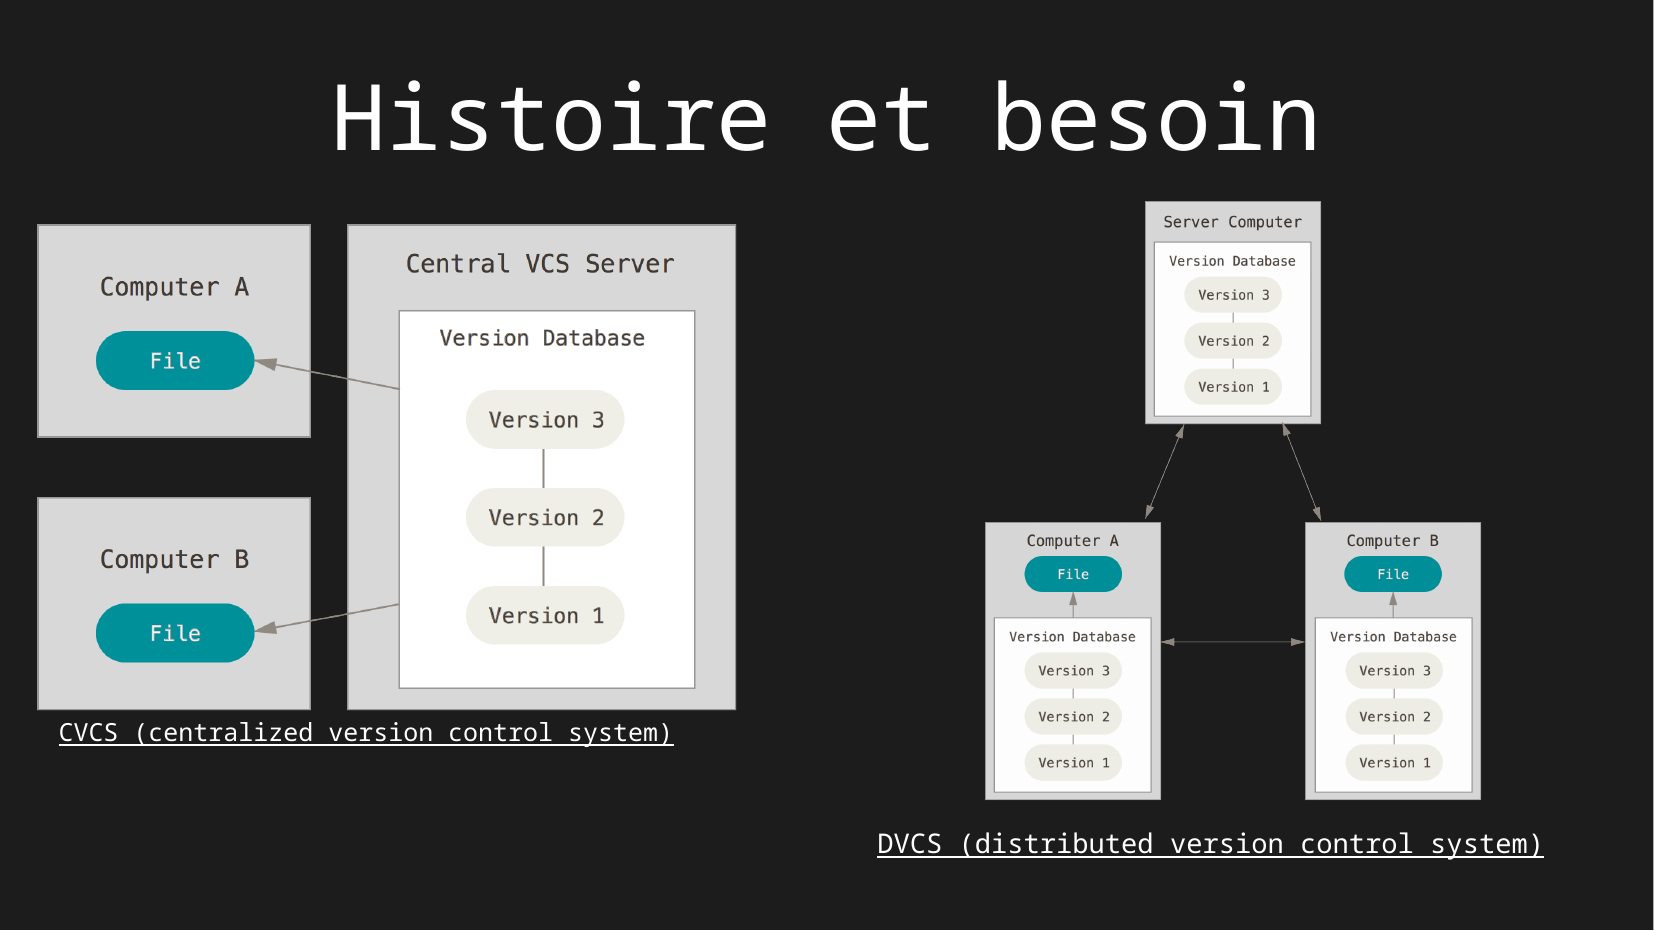

# Histoire et besoin
CVCS (centralized version control system)
DVCS (distributed version control system)